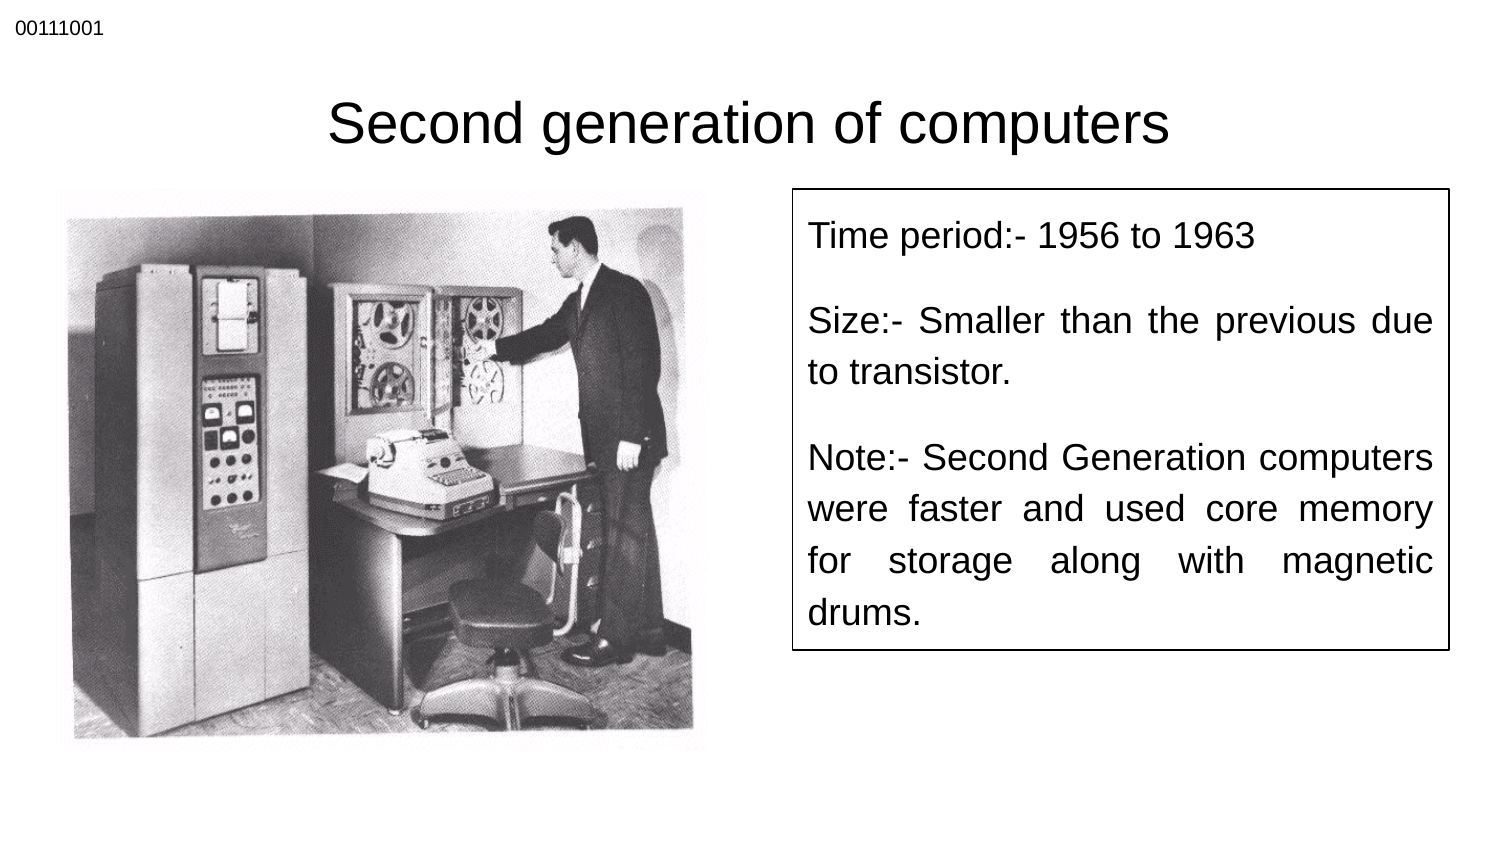

00111001
# Second generation of computers
Time period:- 1956 to 1963
Size:- Smaller than the previous due to transistor.
Note:- Second Generation computers were faster and used core memory for storage along with magnetic drums.